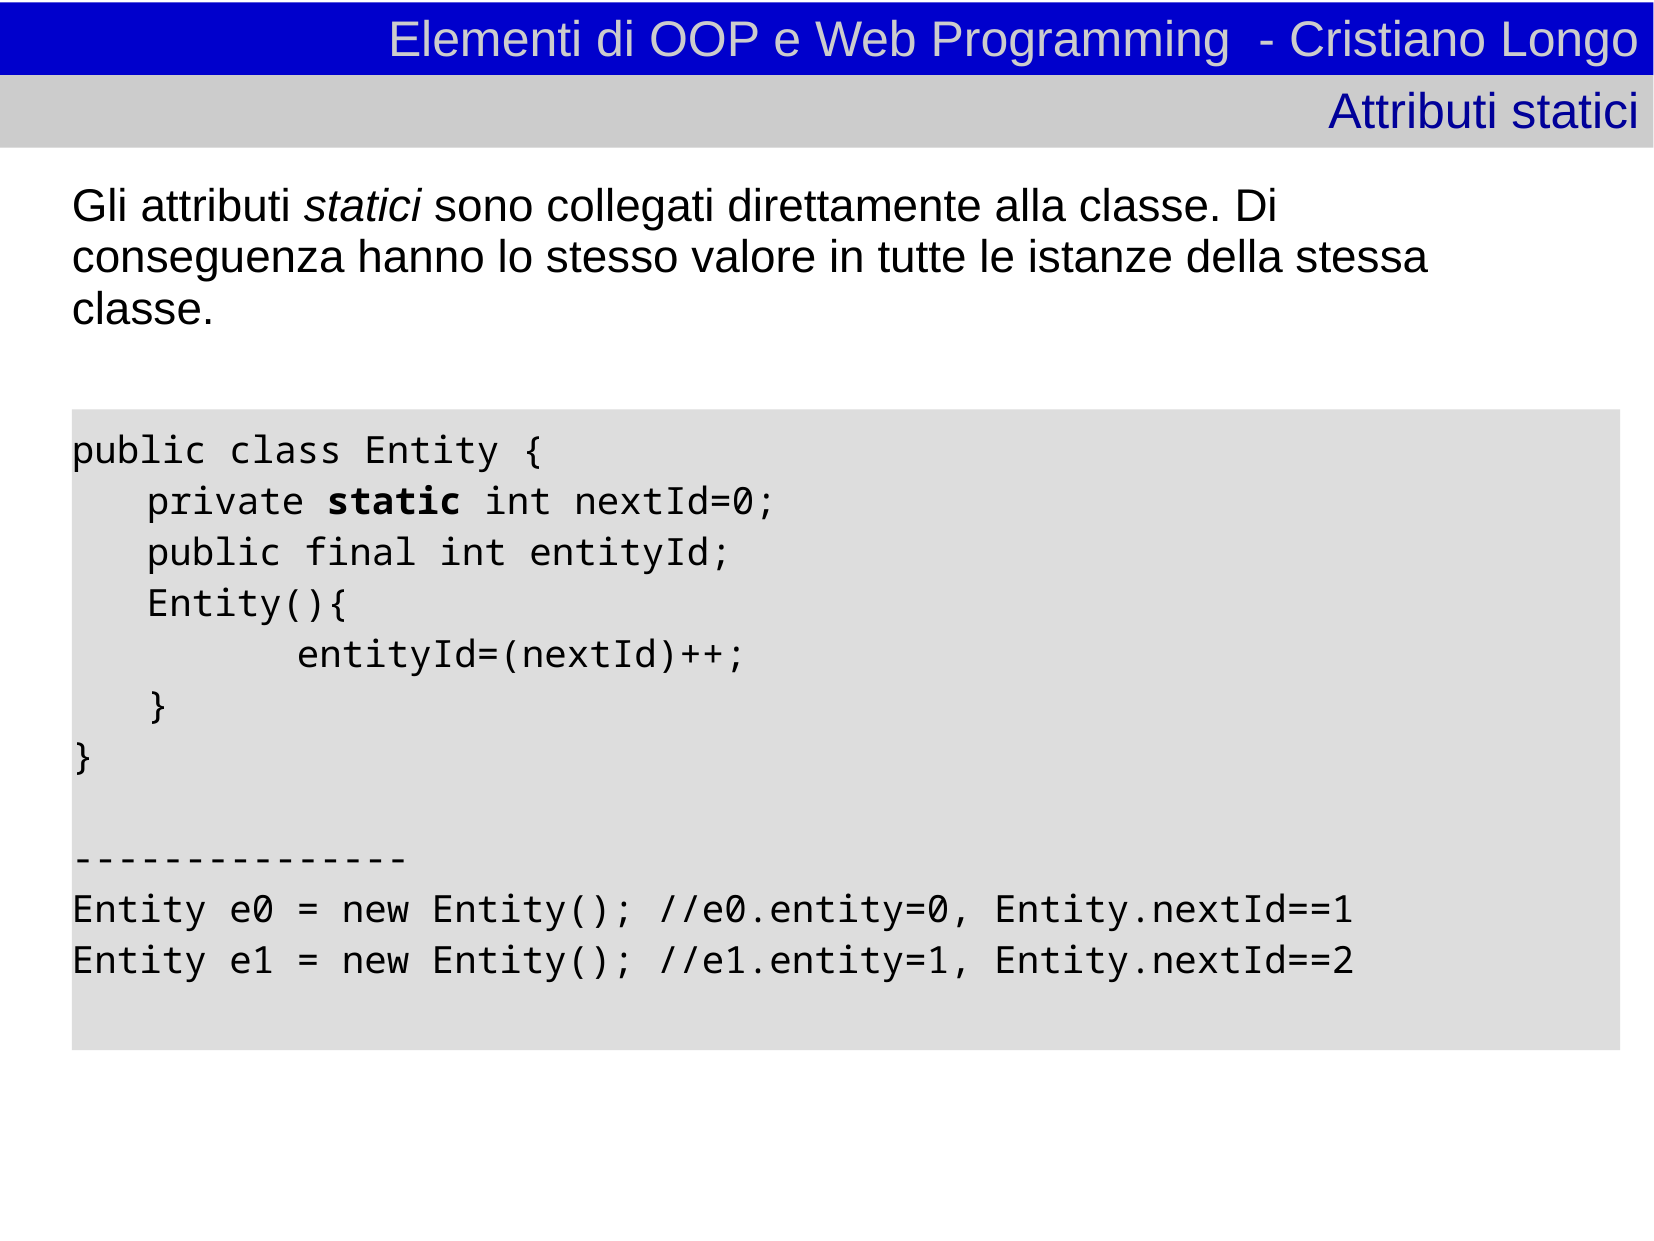

# Elementi di OOP e Web Programming - Cristiano Longo
Attributi statici
Gli attributi statici sono collegati direttamente alla classe. Di conseguenza hanno lo stesso valore in tutte le istanze della stessa classe.
public class Entity {
	private static int nextId=0;
	public final int entityId;
	Entity(){
			entityId=(nextId)++;
	}
}
---------------
Entity e0 = new Entity(); //e0.entity=0, Entity.nextId==1
Entity e1 = new Entity(); //e1.entity=1, Entity.nextId==2